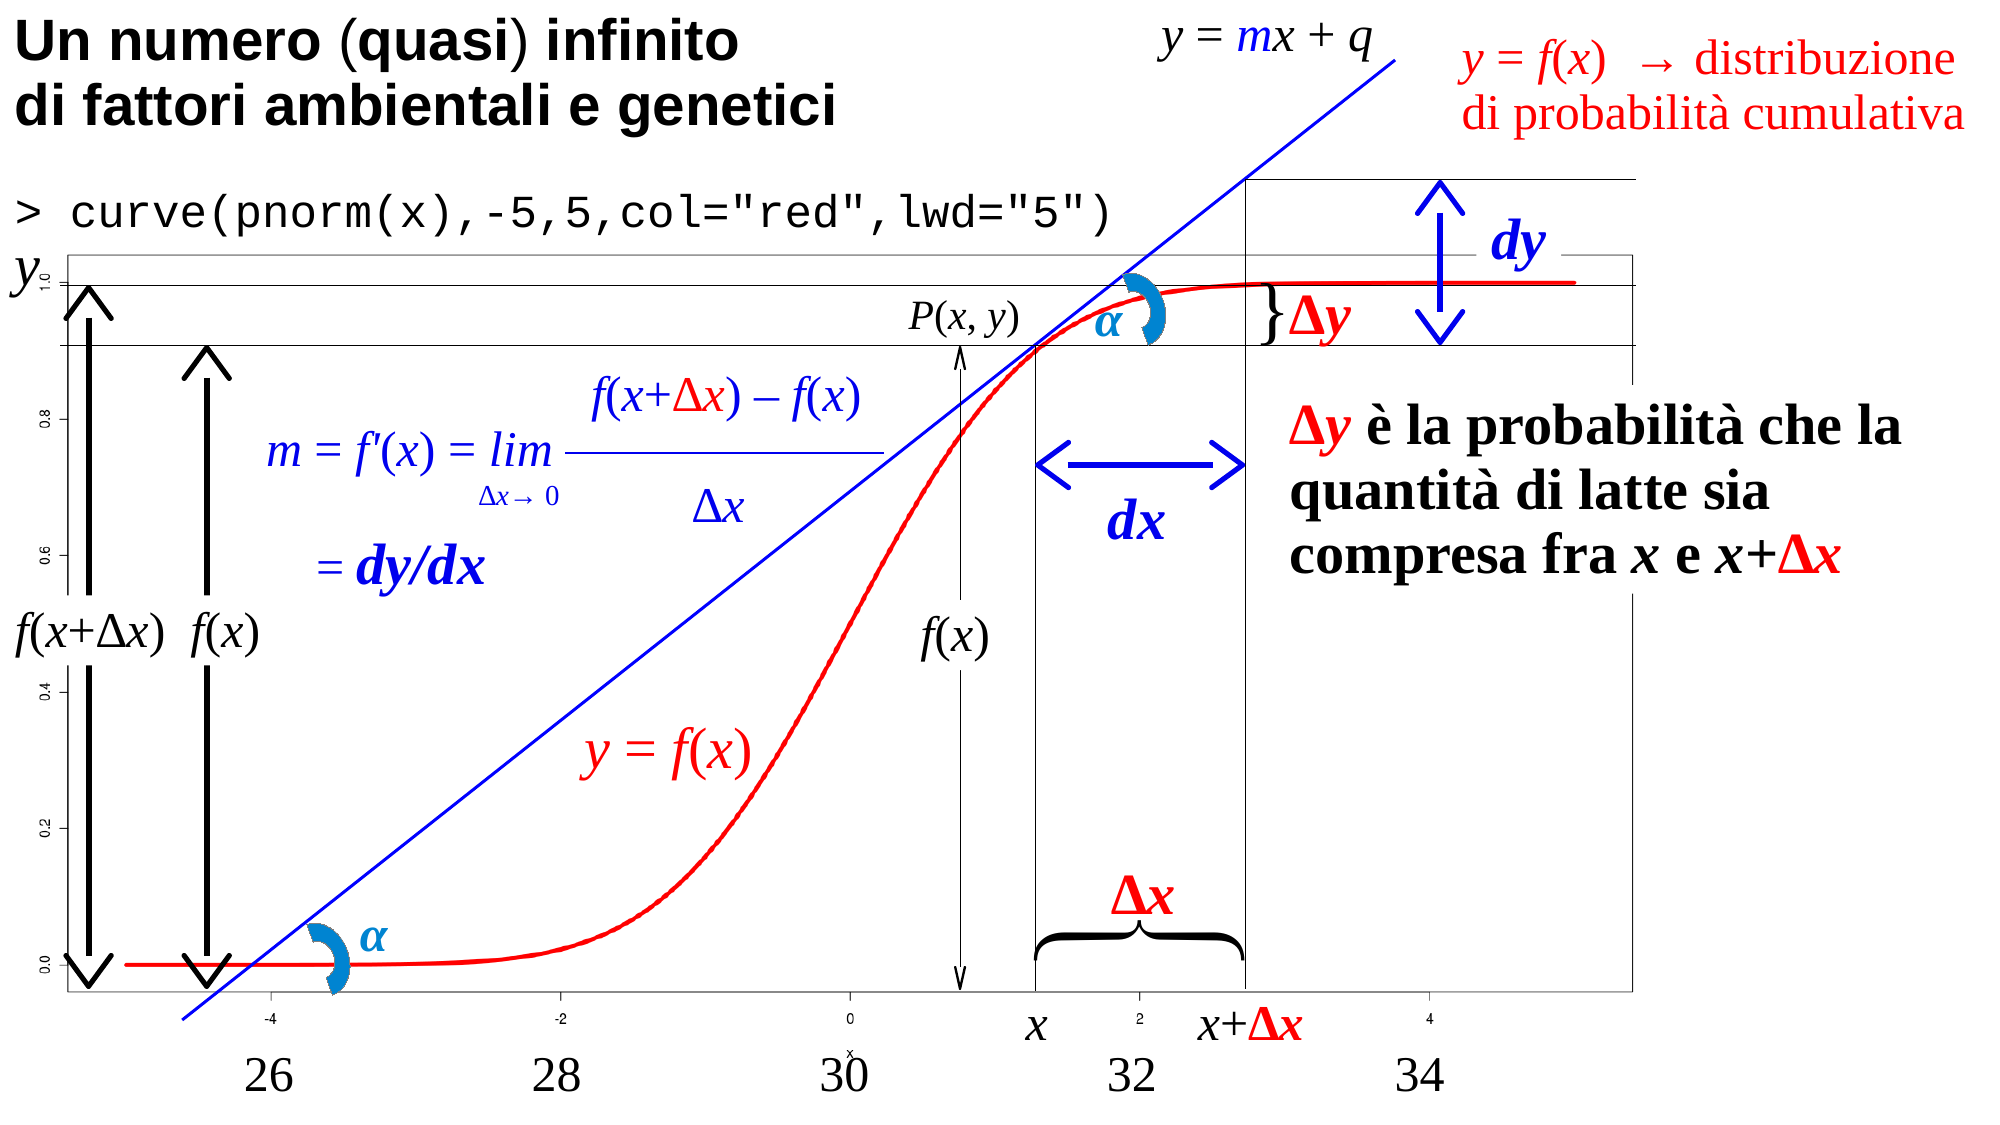

y = mx + q
Un numero (quasi) infinito
di fattori ambientali e genetici
> curve(pnorm(x),-5,5,col="red",lwd="5")
y = f(x) → distribuzione
di probabilità cumulativa
dy
y
{
∆y
P(x, y)
α
 f(x+∆x) – f(x)
m = f'(x) = lim
 ∆x→ 0 ∆x
 = dy/dx
∆y è la probabilità che la
quantità di latte sia
compresa fra x e x+∆x
dx
f(x+∆x) f(x)
f(x)
y = f(x)
{
∆x
α
 x x+∆x
 26			 28 30 32 34